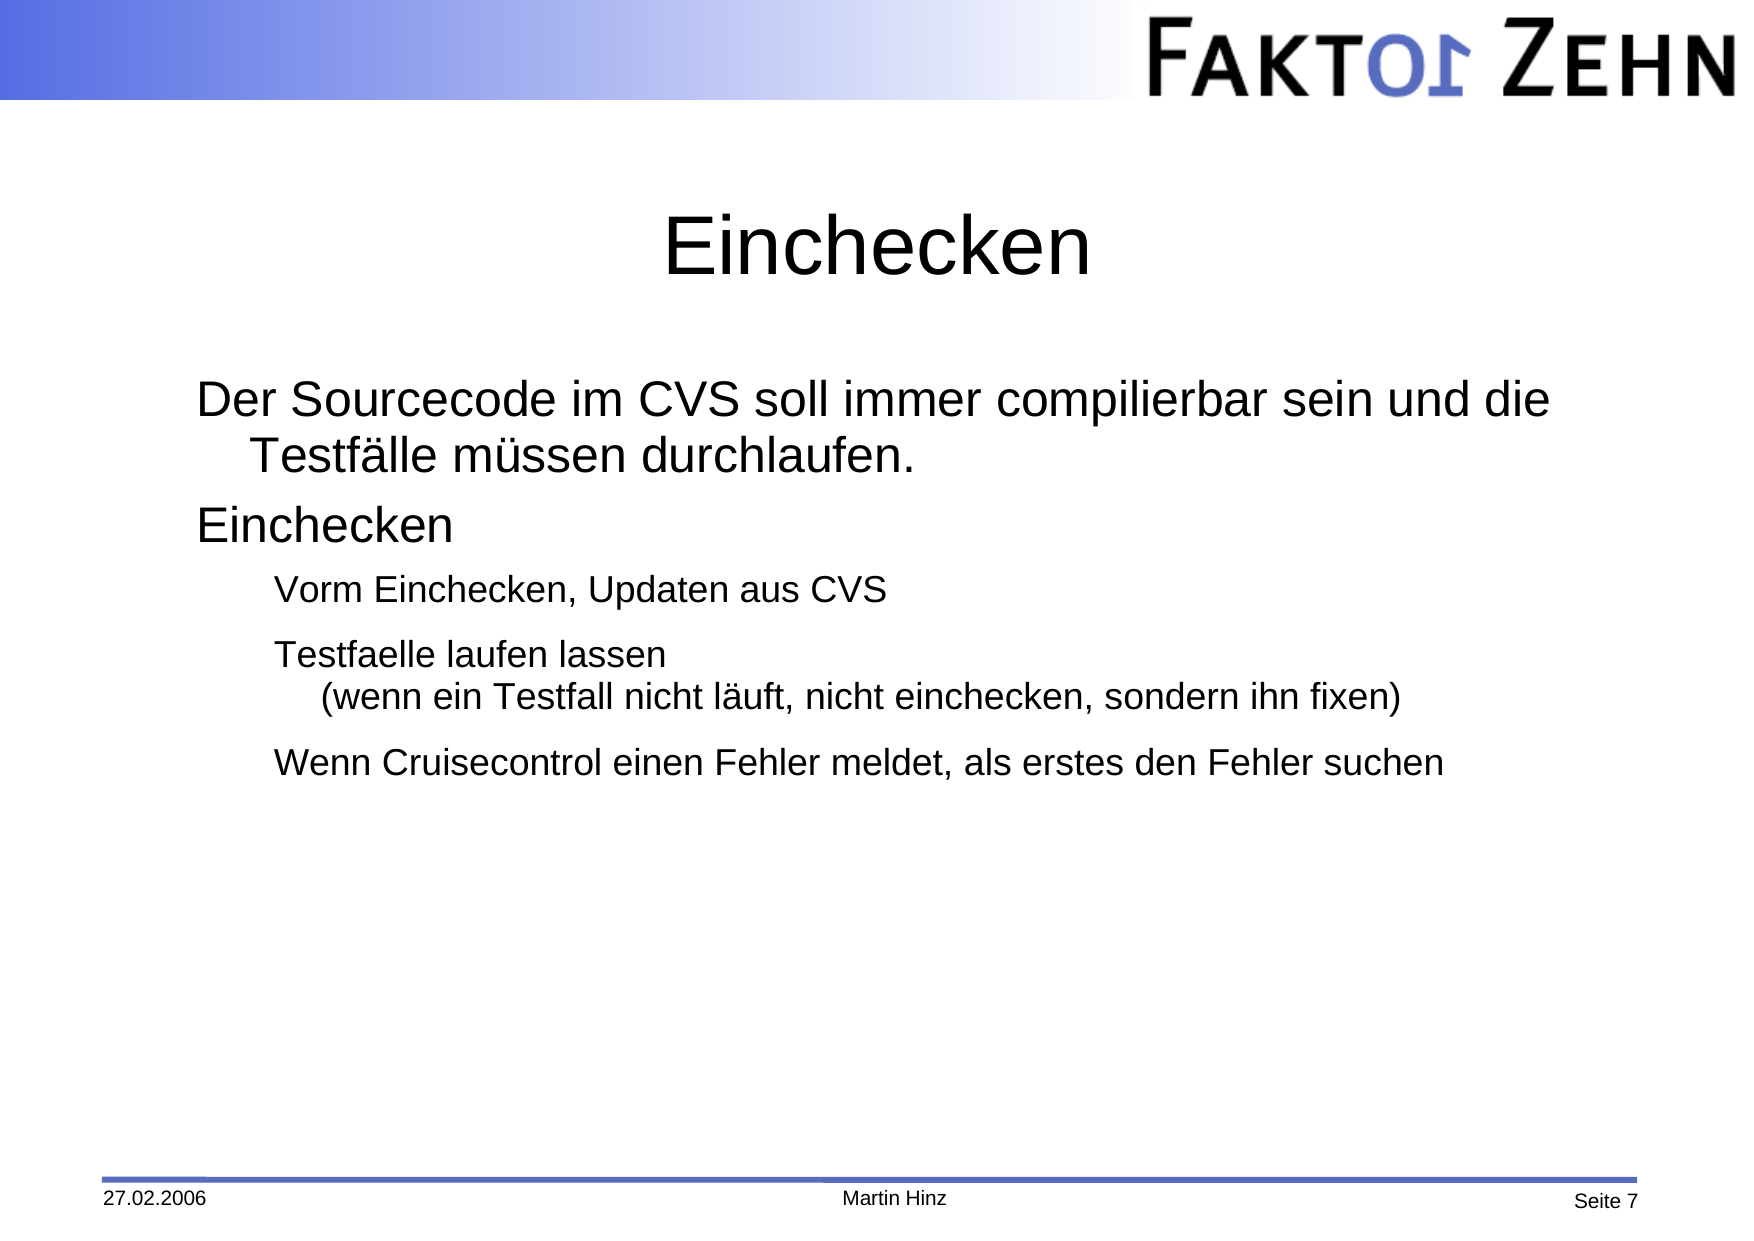

# Einchecken
Der Sourcecode im CVS soll immer compilierbar sein und die Testfälle müssen durchlaufen.
Einchecken
Vorm Einchecken, Updaten aus CVS
Testfaelle laufen lassen
(wenn ein Testfall nicht läuft, nicht einchecken, sondern ihn fixen)
Wenn Cruisecontrol einen Fehler meldet, als erstes den Fehler suchen